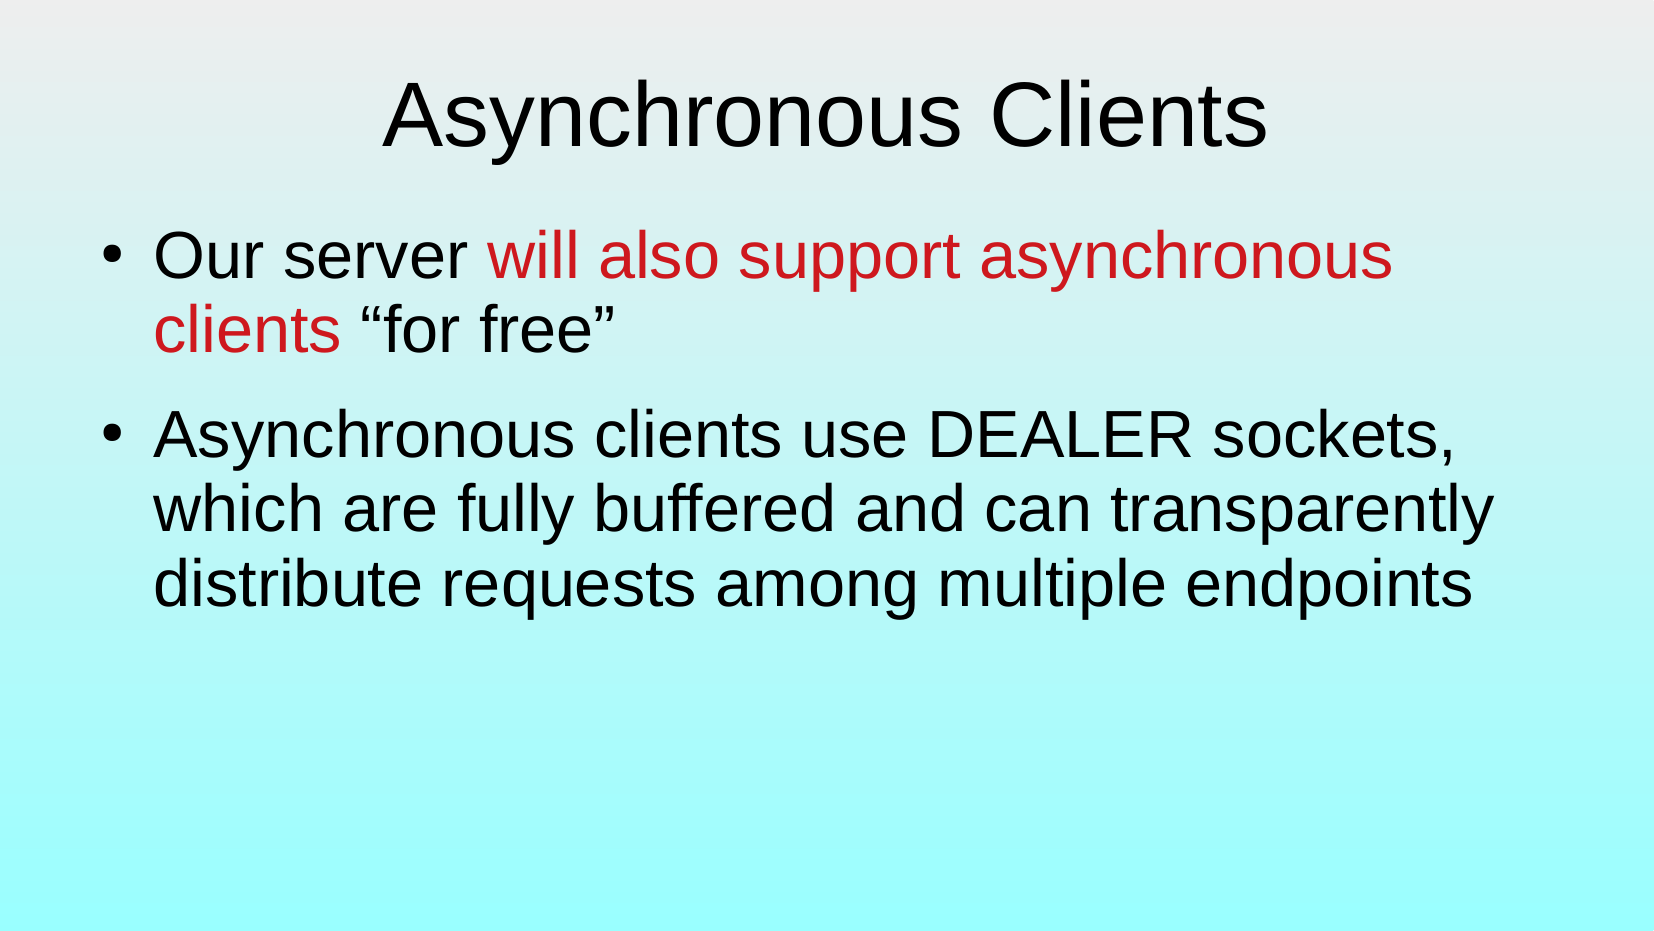

# Asynchronous Clients
Our server will also support asynchronous clients “for free”
Asynchronous clients use DEALER sockets, which are fully buffered and can transparently distribute requests among multiple endpoints